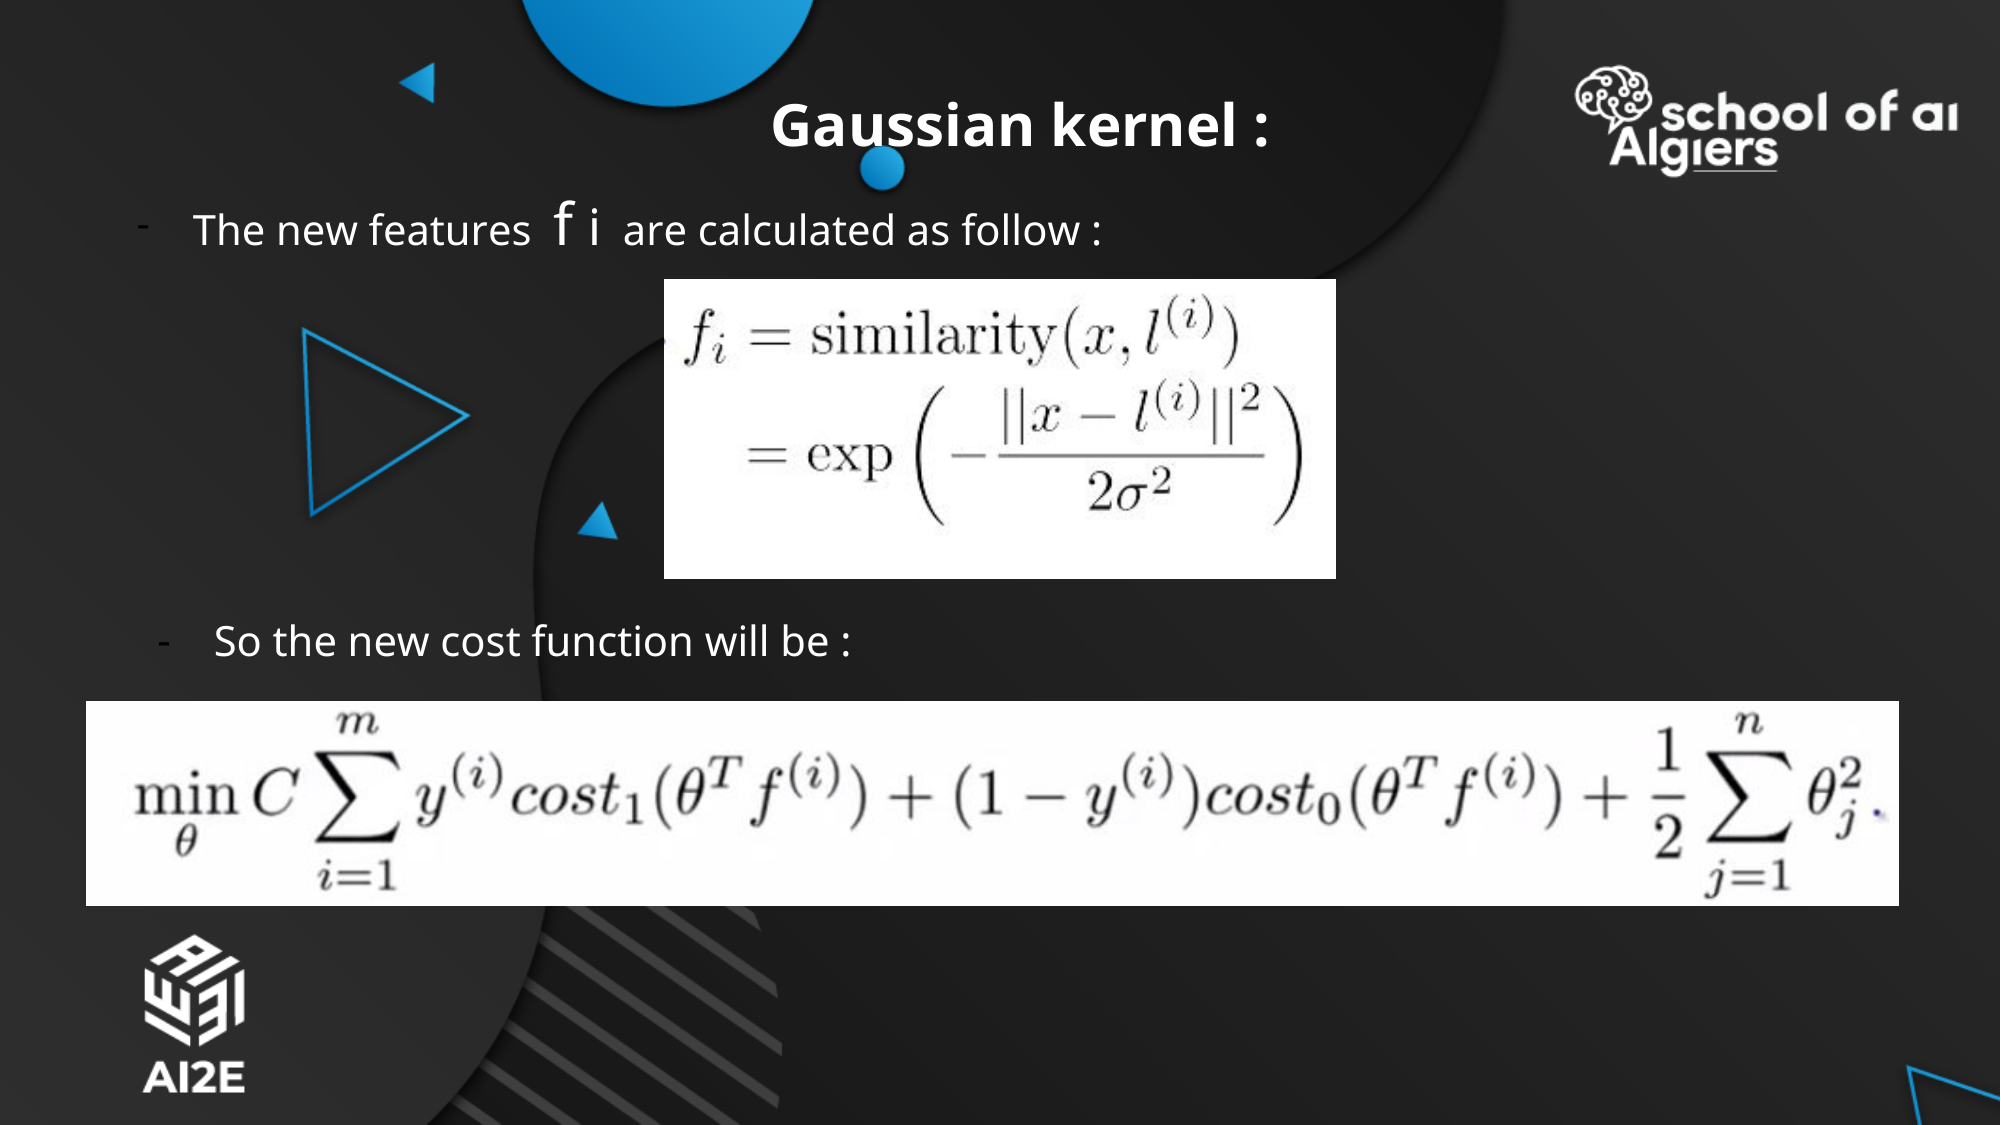

Gaussian kernel :
The new features f i are calculated as follow :
So the new cost function will be :